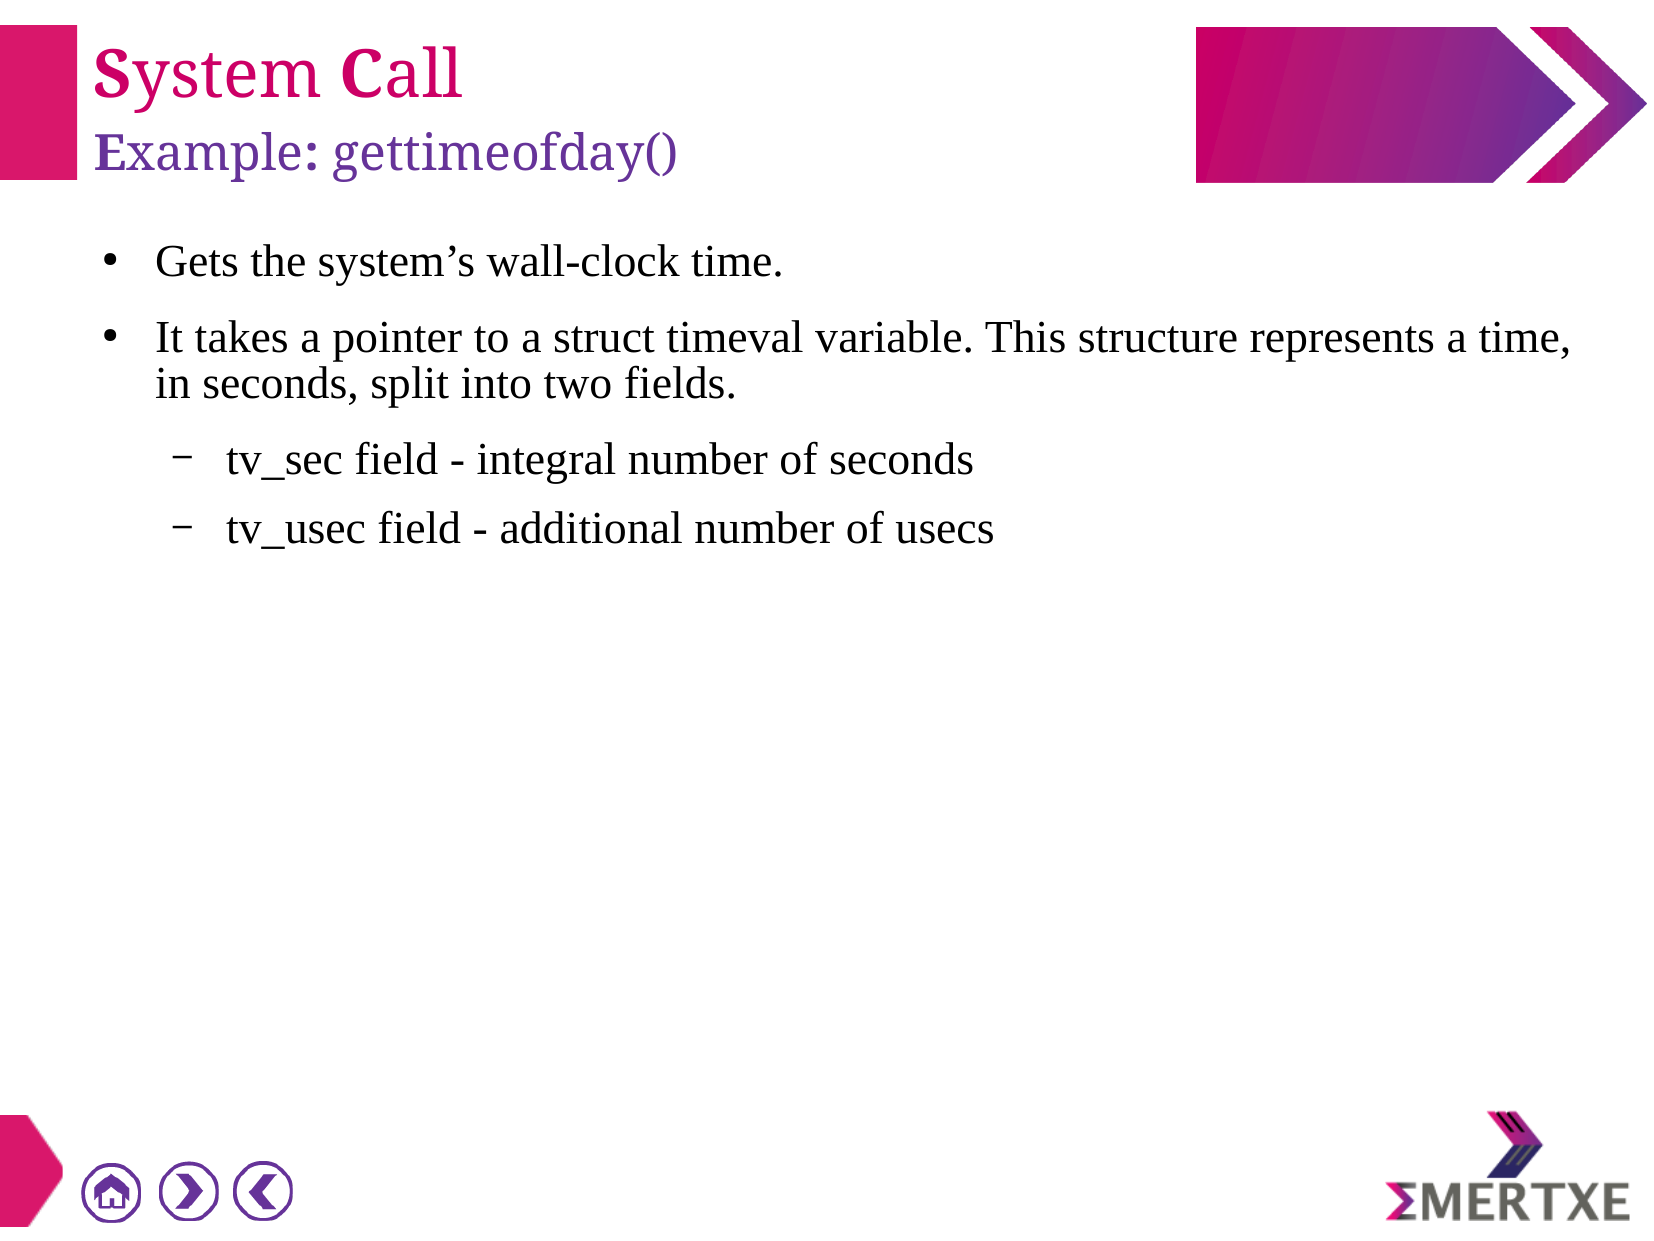

# System Call Example: gettimeofday()
Gets the system’s wall-clock time.
It takes a pointer to a struct timeval variable. This structure represents a time, in seconds, split into two fields.
tv_sec field - integral number of seconds
tv_usec field - additional number of usecs